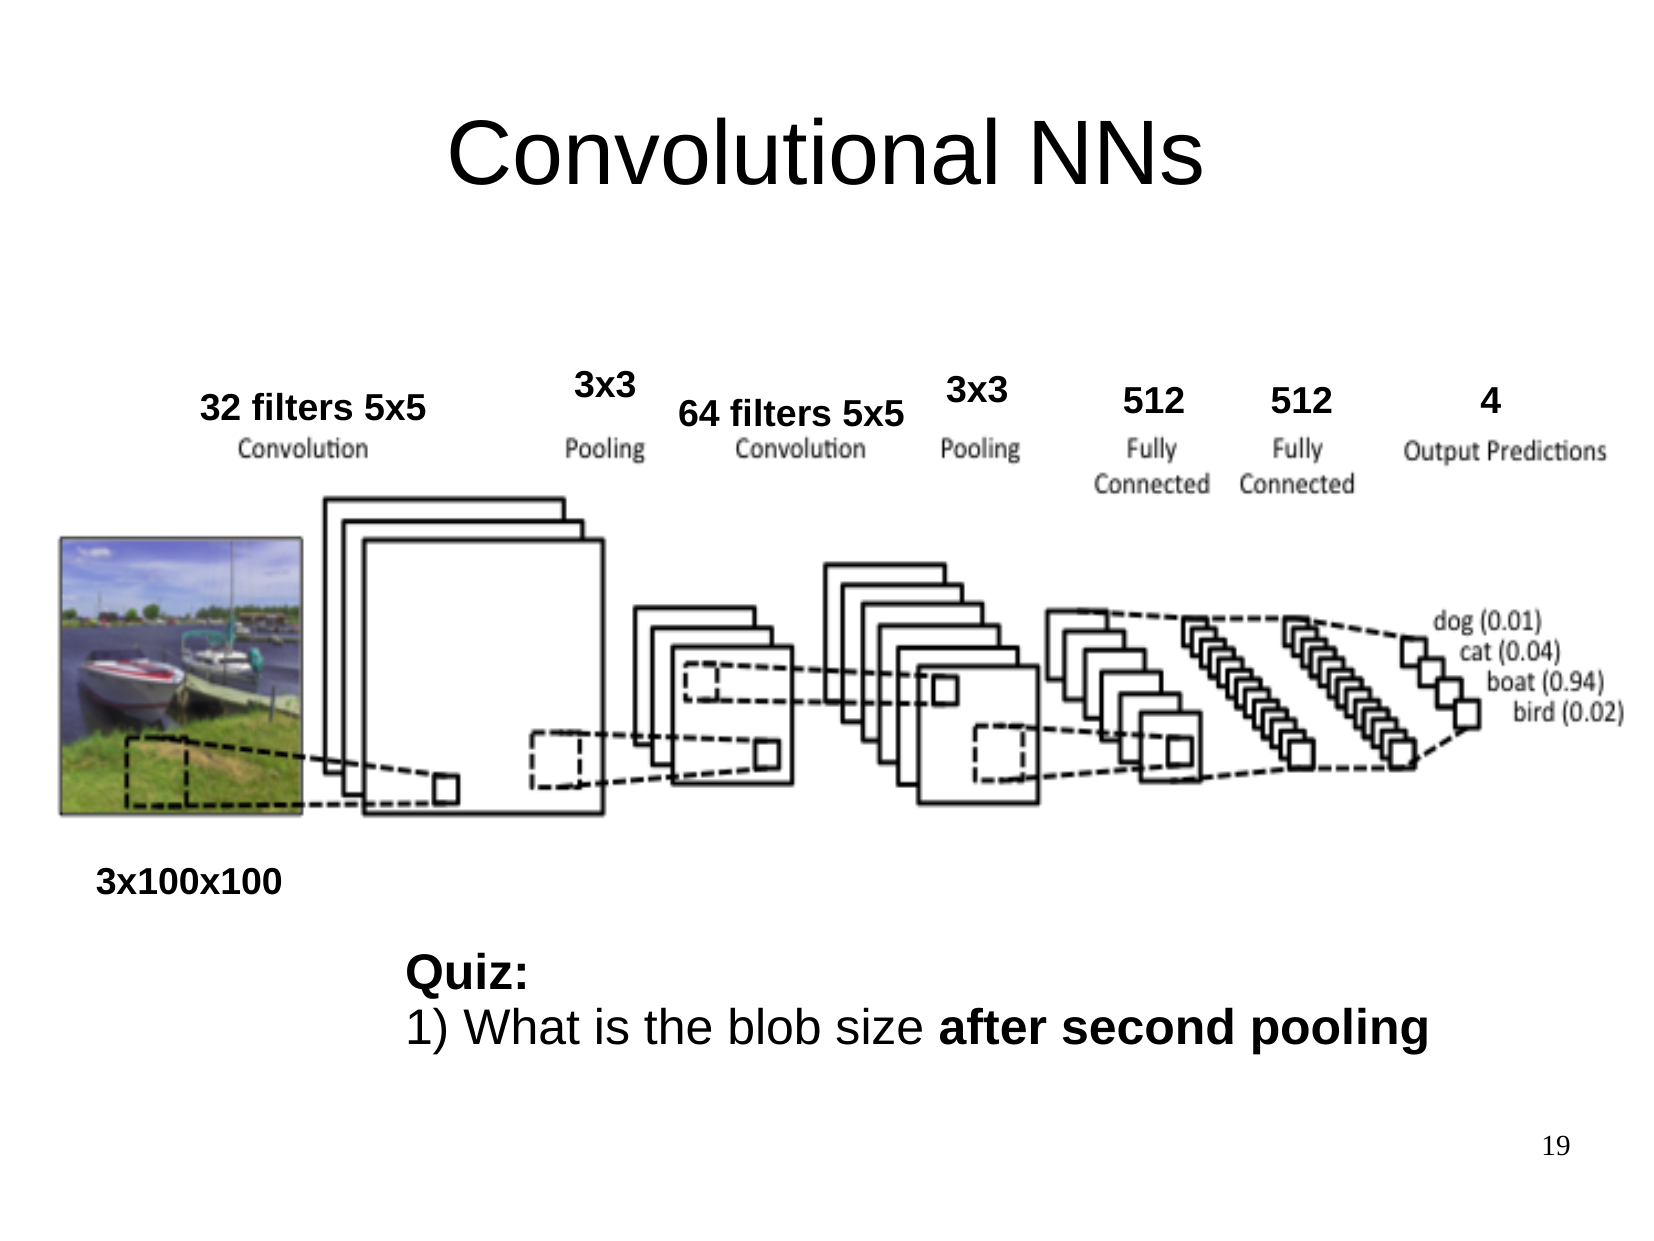

# Convolutional NNs
3x3
3x3
32 filters 5x5
64 filters 5x5
512
512
4
3x100x100
Quiz:
1) What is the blob size after second pooling
19